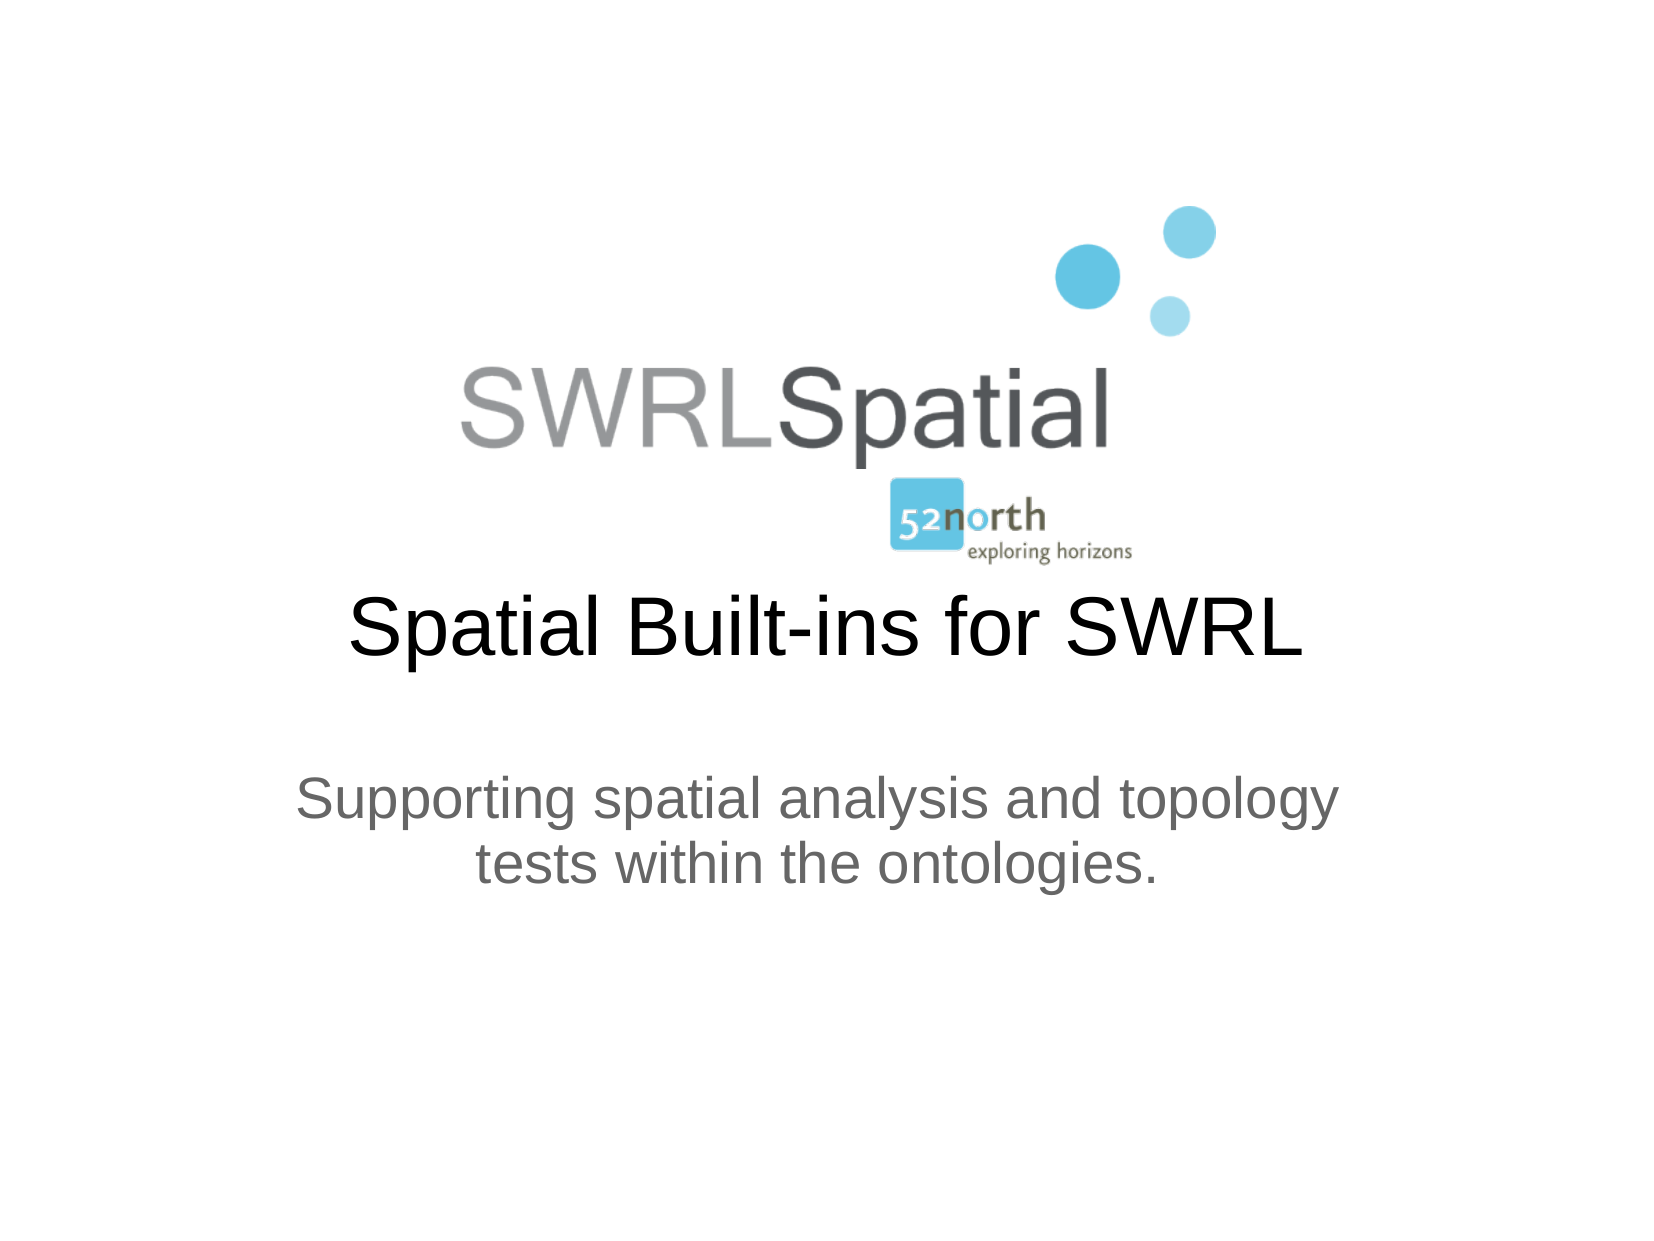

Spatial Built-ins for SWRL
Supporting spatial analysis and topology
tests within the ontologies.